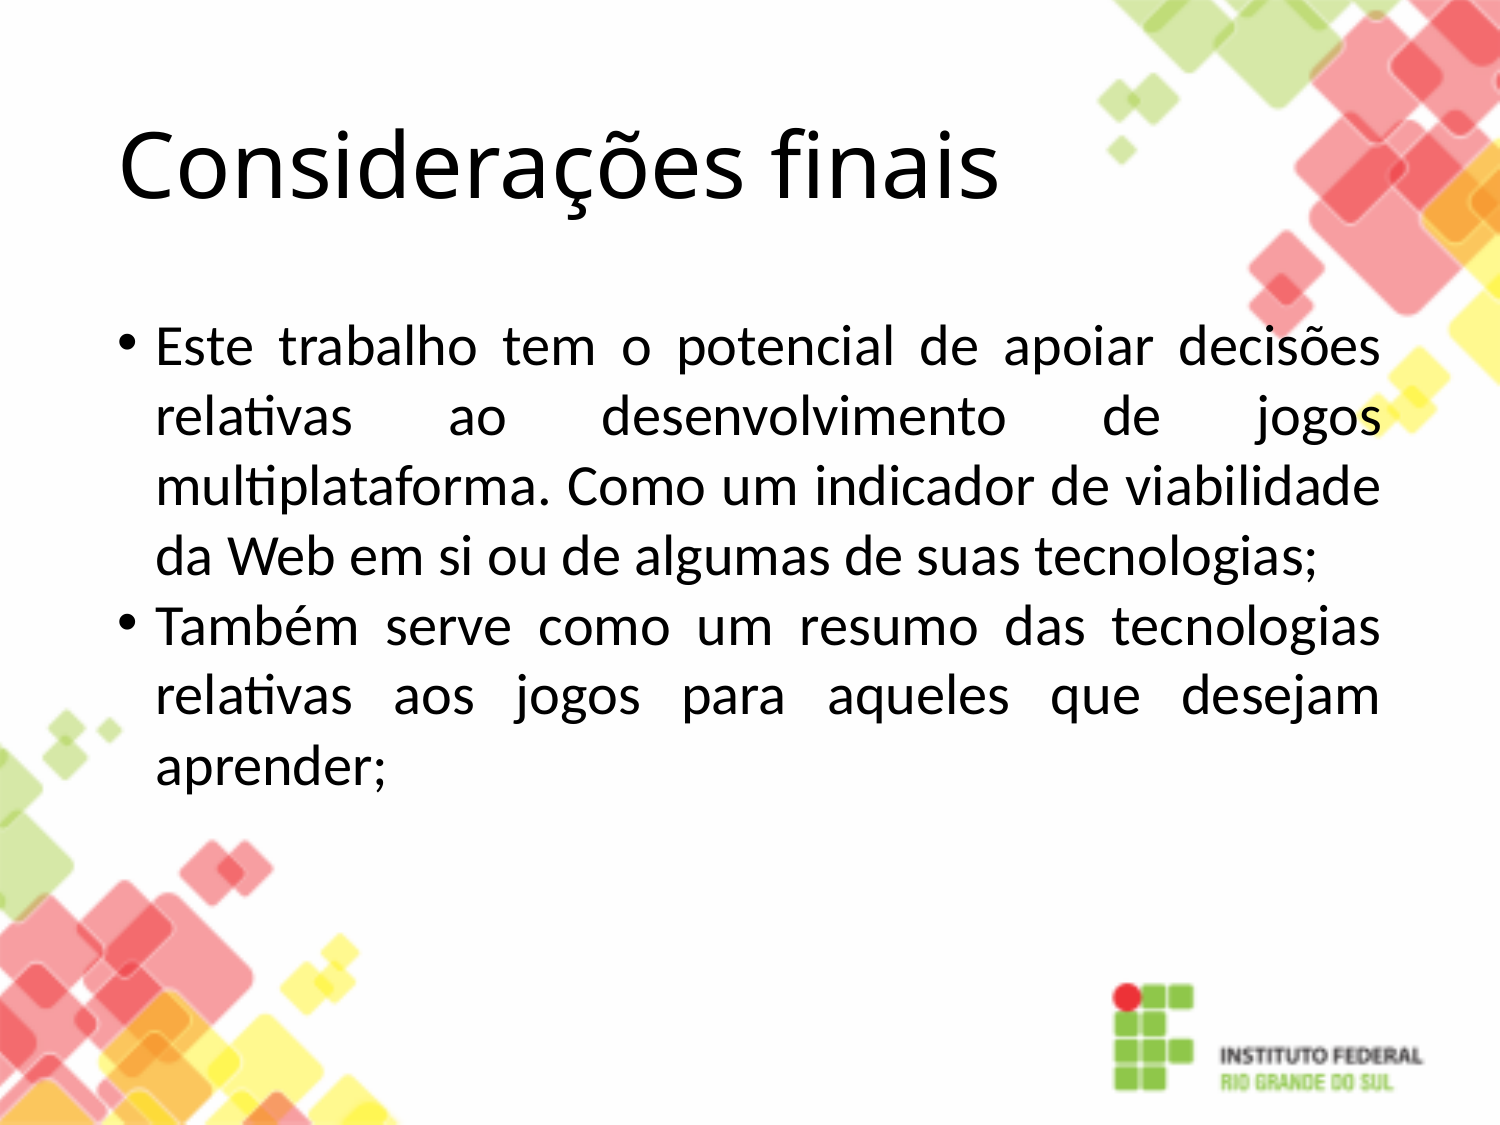

Considerações finais
Este trabalho tem o potencial de apoiar decisões relativas ao desenvolvimento de jogos multiplataforma. Como um indicador de viabilidade da Web em si ou de algumas de suas tecnologias;
Também serve como um resumo das tecnologias relativas aos jogos para aqueles que desejam aprender;